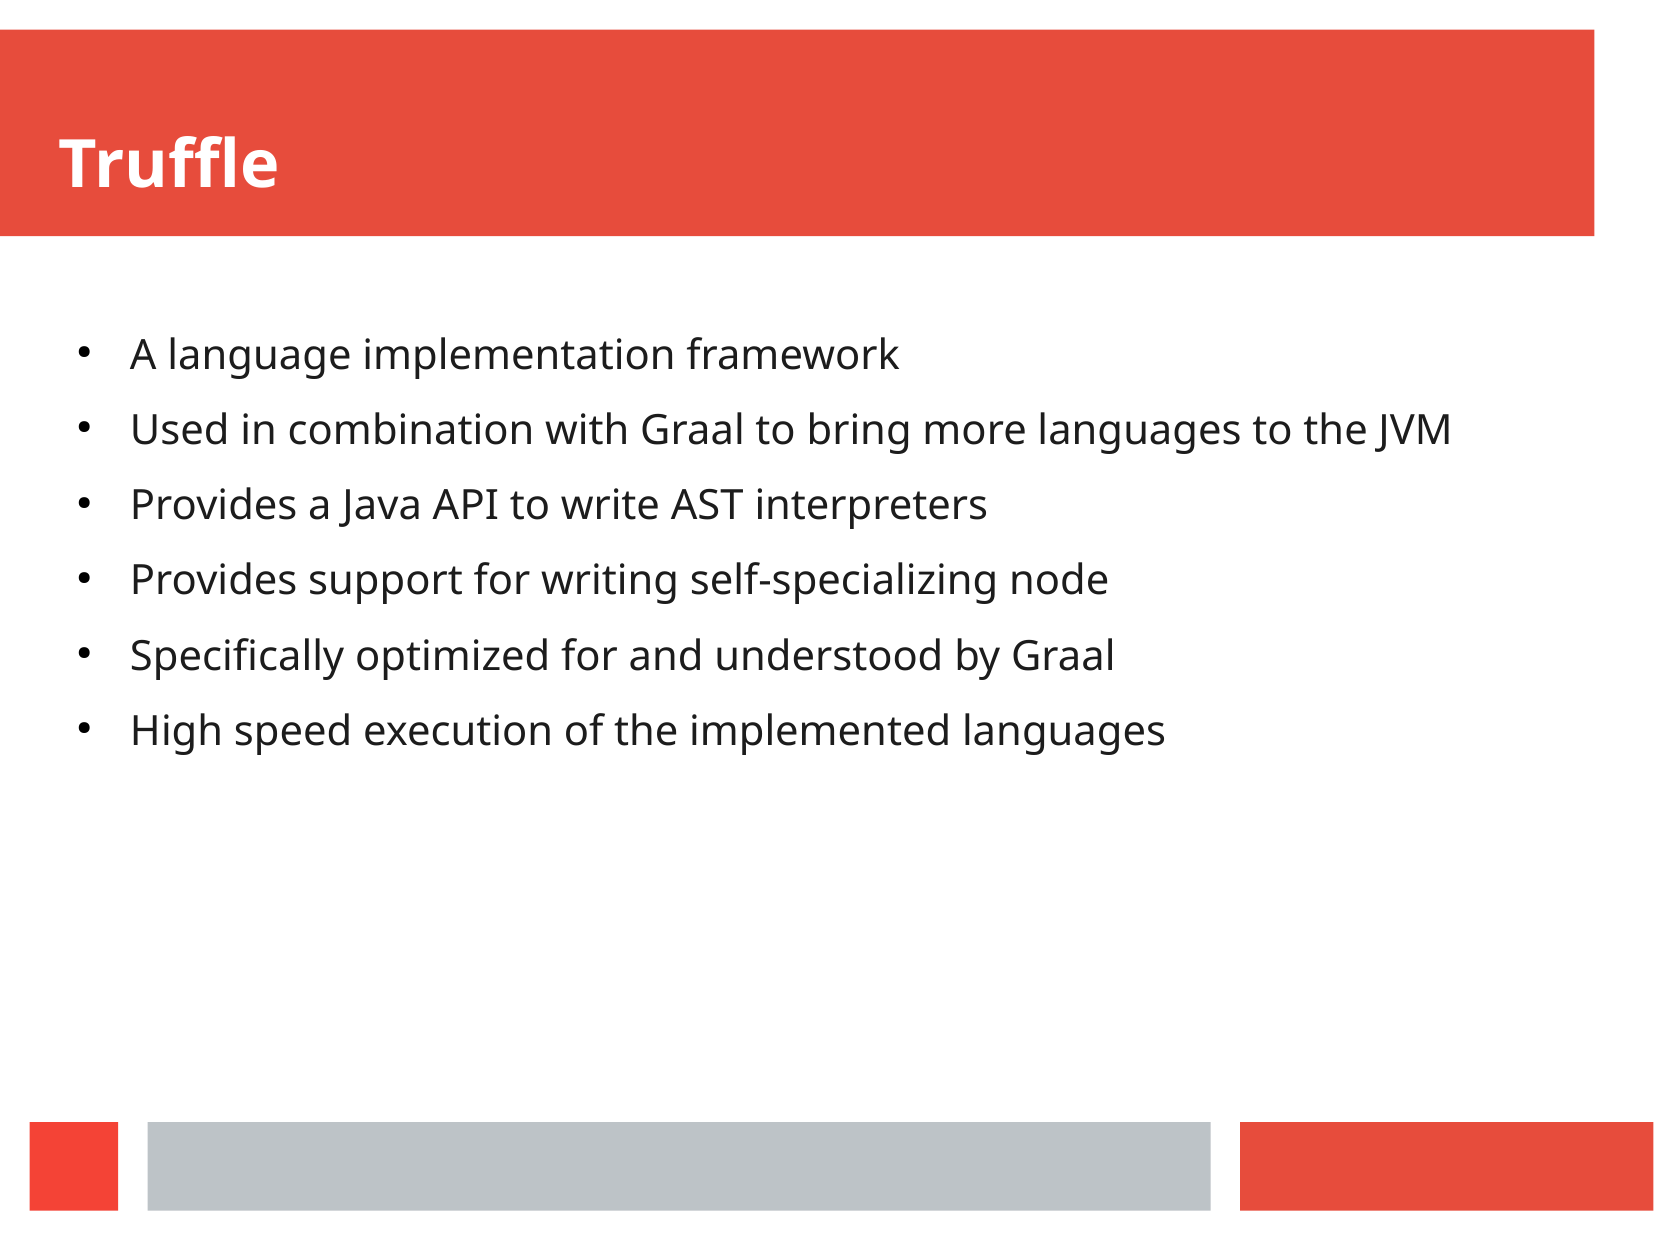

# Truffle
A language implementation framework
Used in combination with Graal to bring more languages to the JVM
Provides a Java API to write AST interpreters
Provides support for writing self-specializing node
Specifically optimized for and understood by Graal
High speed execution of the implemented languages